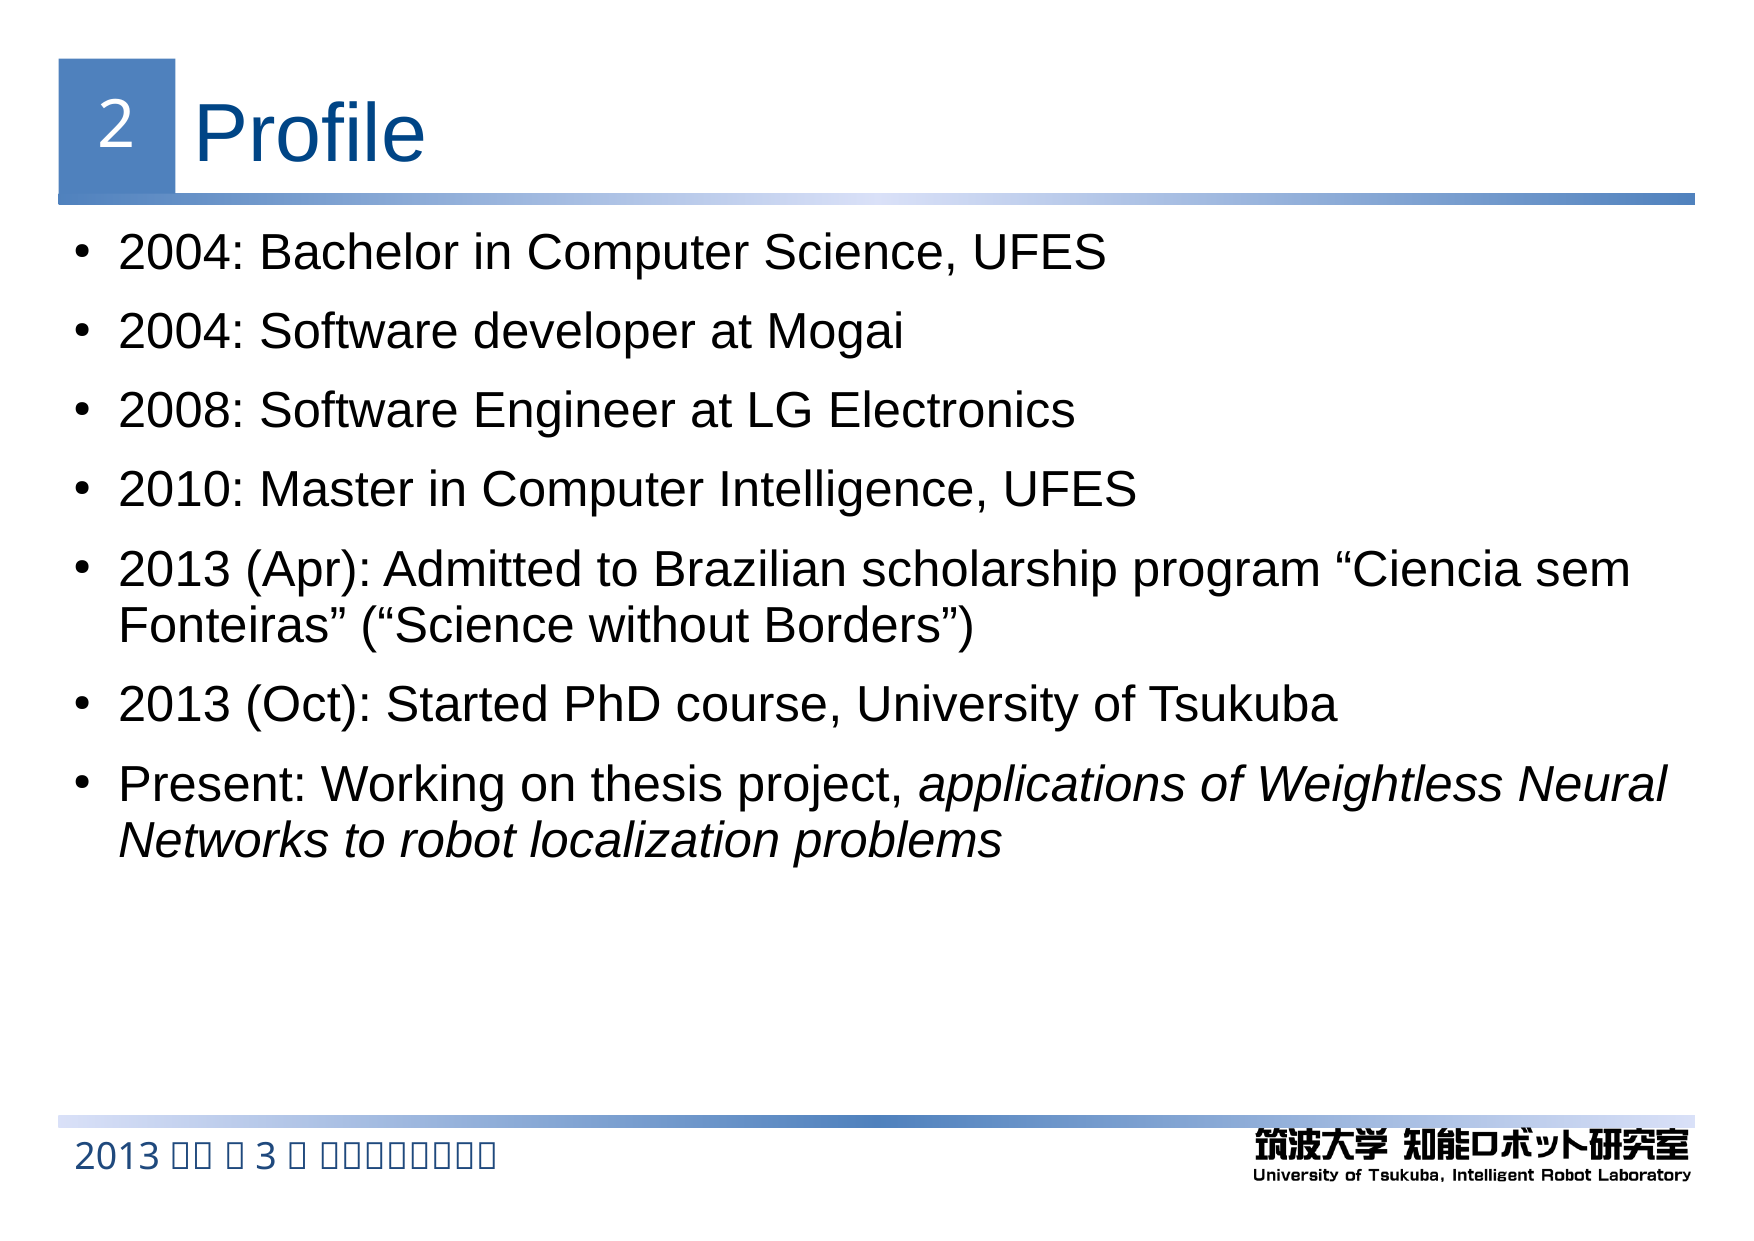

# Profile
2004: Bachelor in Computer Science, UFES
2004: Software developer at Mogai
2008: Software Engineer at LG Electronics
2010: Master in Computer Intelligence, UFES
2013 (Apr): Admitted to Brazilian scholarship program “Ciencia sem Fonteiras” (“Science without Borders”)
2013 (Oct): Started PhD course, University of Tsukuba
Present: Working on thesis project, applications of Weightless Neural Networks to robot localization problems